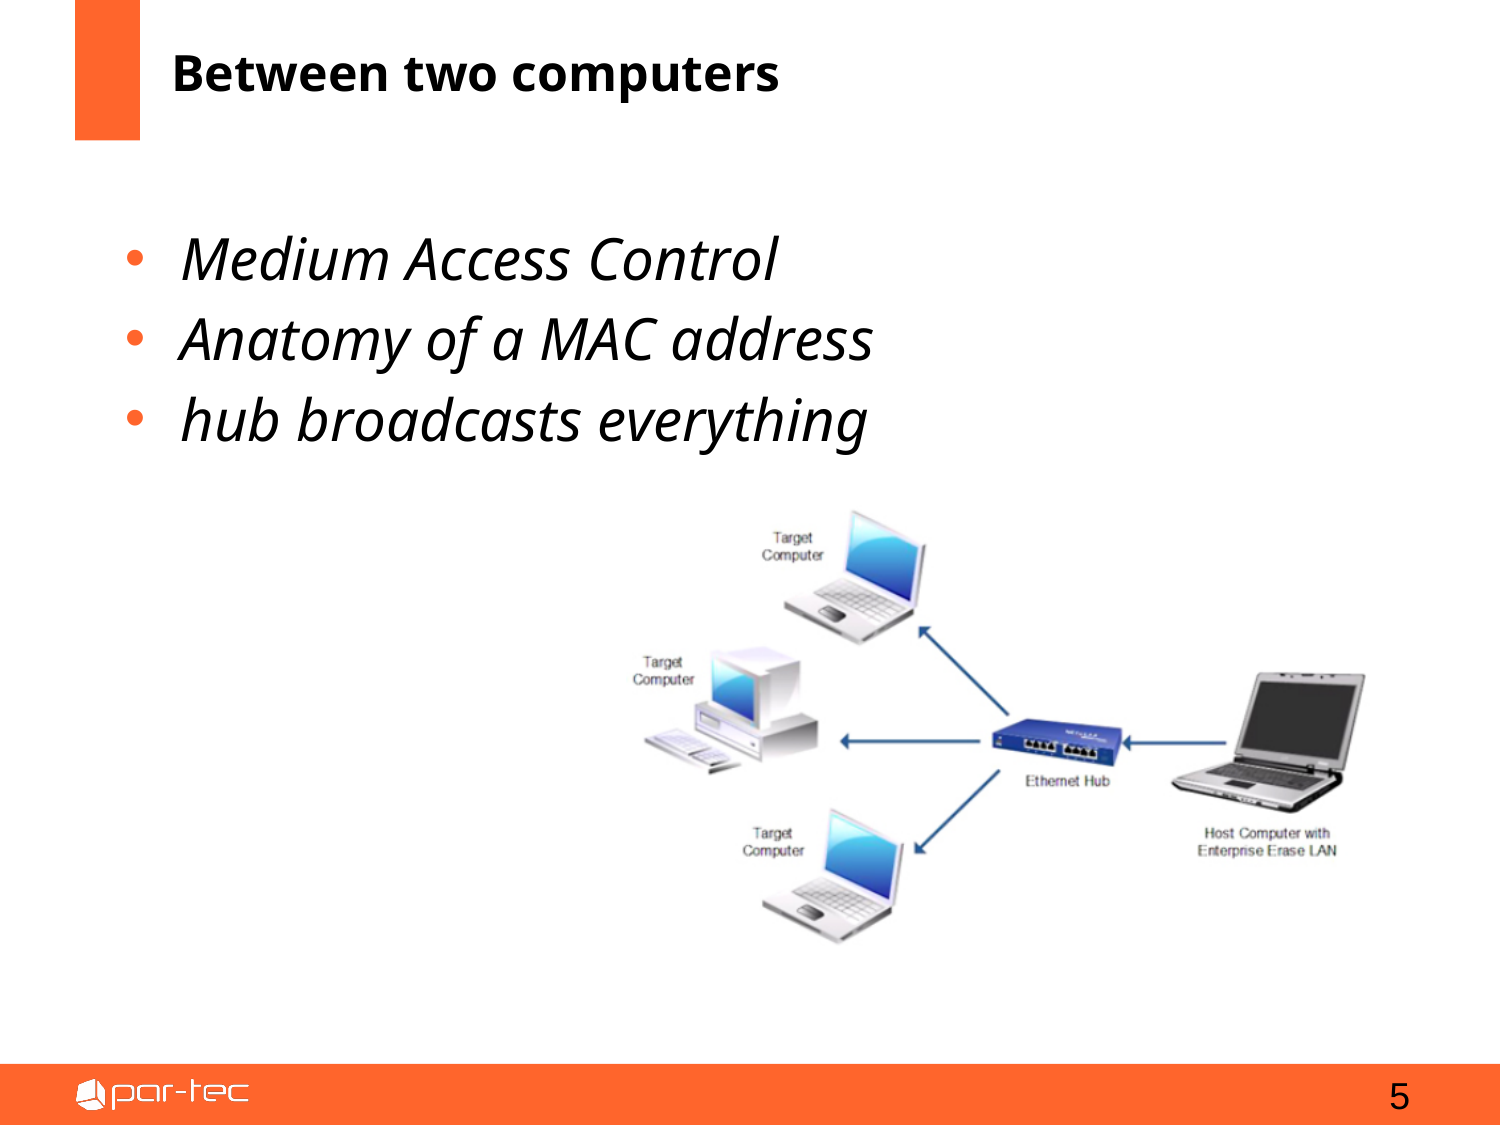

Between two computers
Medium Access Control
Anatomy of a MAC address
hub broadcasts everything